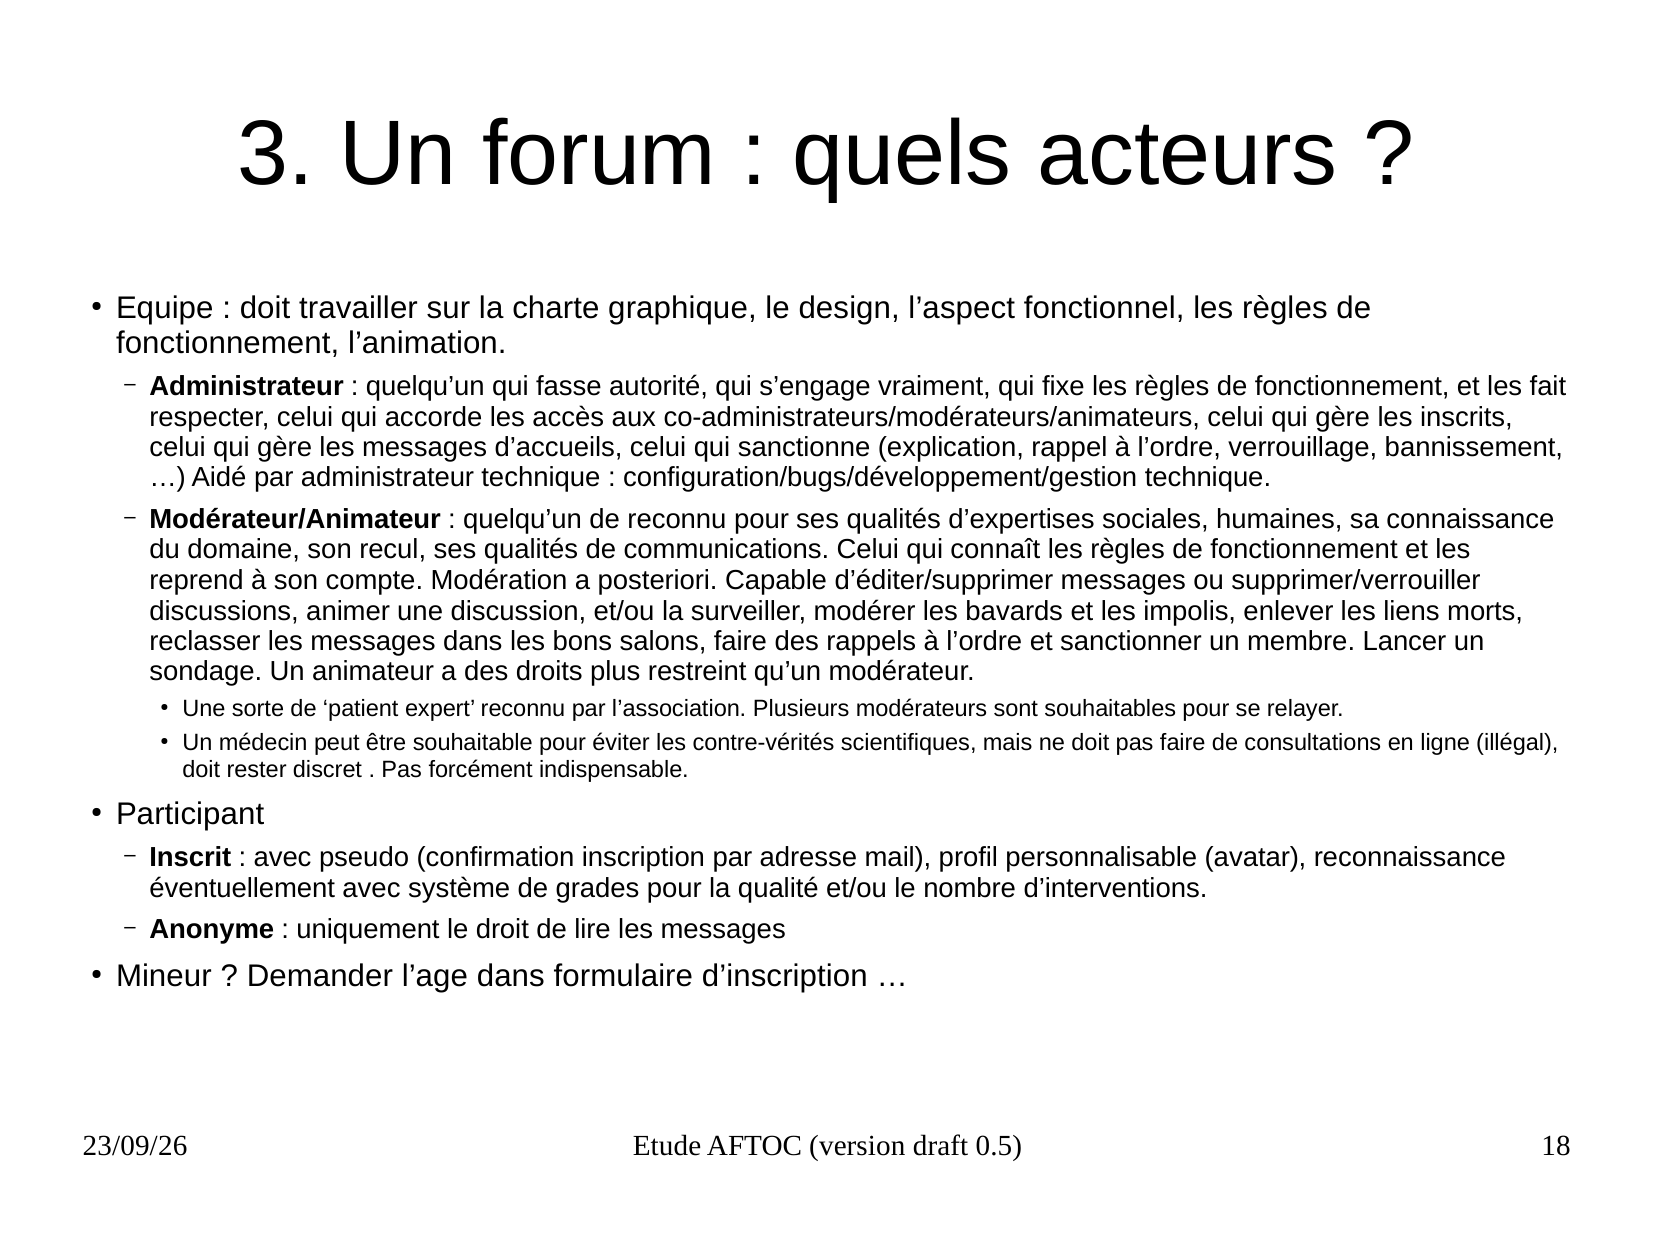

# 3. Un forum : quels acteurs ?
Equipe : doit travailler sur la charte graphique, le design, l’aspect fonctionnel, les règles de fonctionnement, l’animation.
Administrateur : quelqu’un qui fasse autorité, qui s’engage vraiment, qui fixe les règles de fonctionnement, et les fait respecter, celui qui accorde les accès aux co-administrateurs/modérateurs/animateurs, celui qui gère les inscrits, celui qui gère les messages d’accueils, celui qui sanctionne (explication, rappel à l’ordre, verrouillage, bannissement, …) Aidé par administrateur technique : configuration/bugs/développement/gestion technique.
Modérateur/Animateur : quelqu’un de reconnu pour ses qualités d’expertises sociales, humaines, sa connaissance du domaine, son recul, ses qualités de communications. Celui qui connaît les règles de fonctionnement et les reprend à son compte. Modération a posteriori. Capable d’éditer/supprimer messages ou supprimer/verrouiller discussions, animer une discussion, et/ou la surveiller, modérer les bavards et les impolis, enlever les liens morts, reclasser les messages dans les bons salons, faire des rappels à l’ordre et sanctionner un membre. Lancer un sondage. Un animateur a des droits plus restreint qu’un modérateur.
Une sorte de ‘patient expert’ reconnu par l’association. Plusieurs modérateurs sont souhaitables pour se relayer.
Un médecin peut être souhaitable pour éviter les contre-vérités scientifiques, mais ne doit pas faire de consultations en ligne (illégal), doit rester discret . Pas forcément indispensable.
Participant
Inscrit : avec pseudo (confirmation inscription par adresse mail), profil personnalisable (avatar), reconnaissance éventuellement avec système de grades pour la qualité et/ou le nombre d’interventions.
Anonyme : uniquement le droit de lire les messages
Mineur ? Demander l’age dans formulaire d’inscription …
Etude AFTOC (version draft 0.5)
18